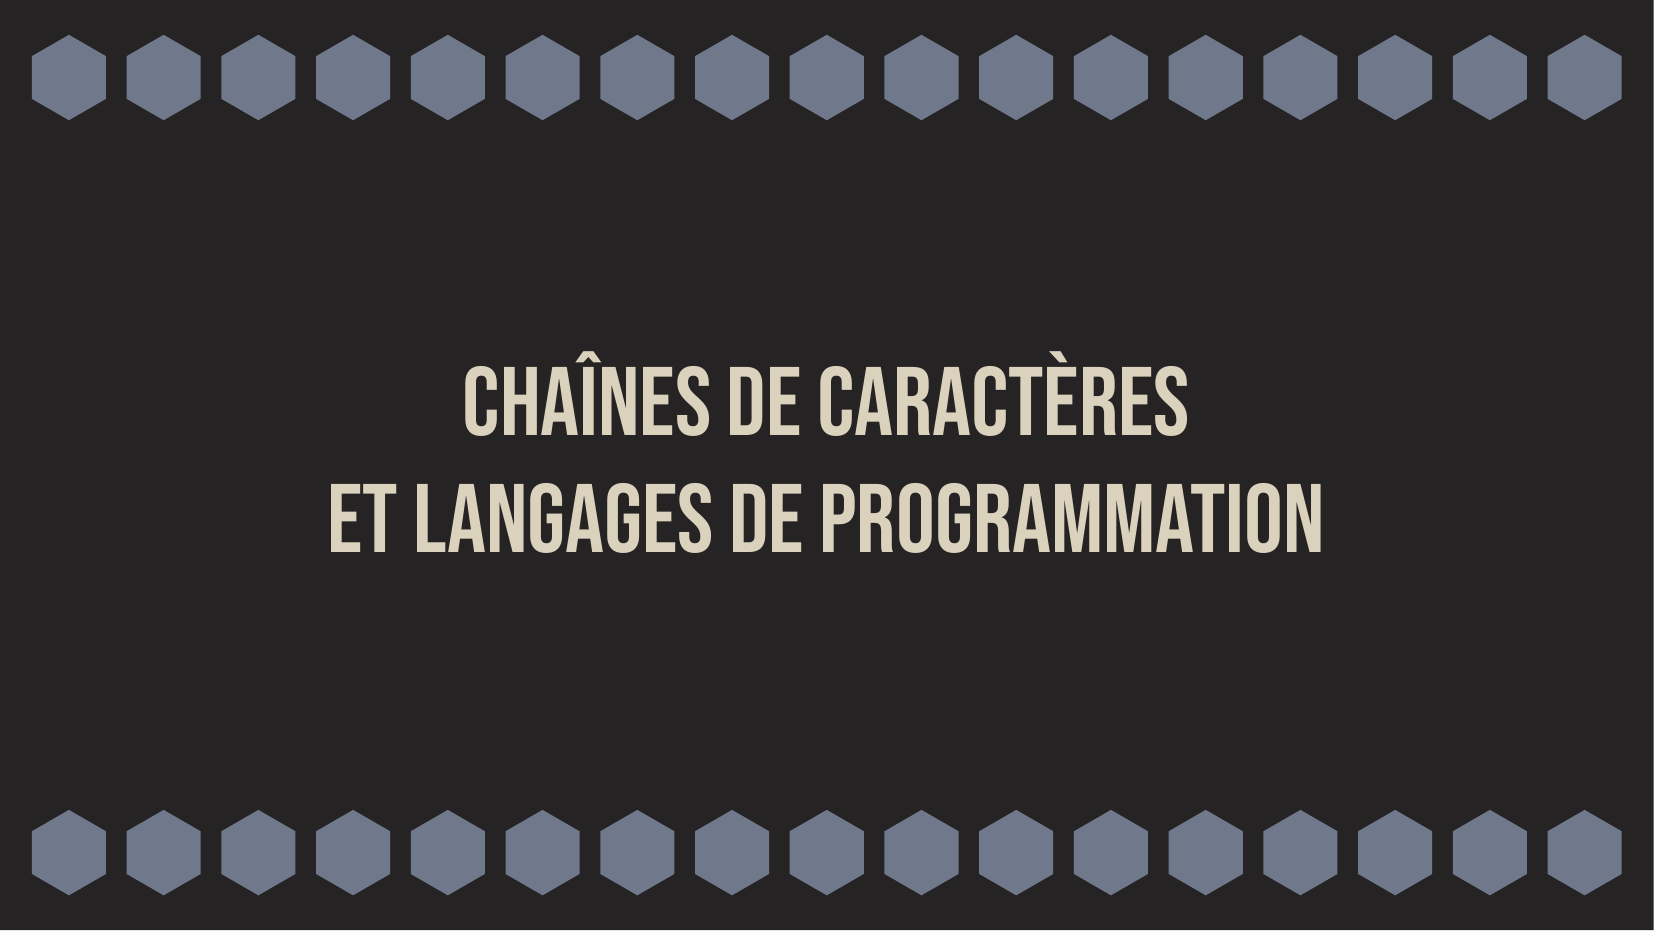

# Chaînes de caractères et langages de programmation